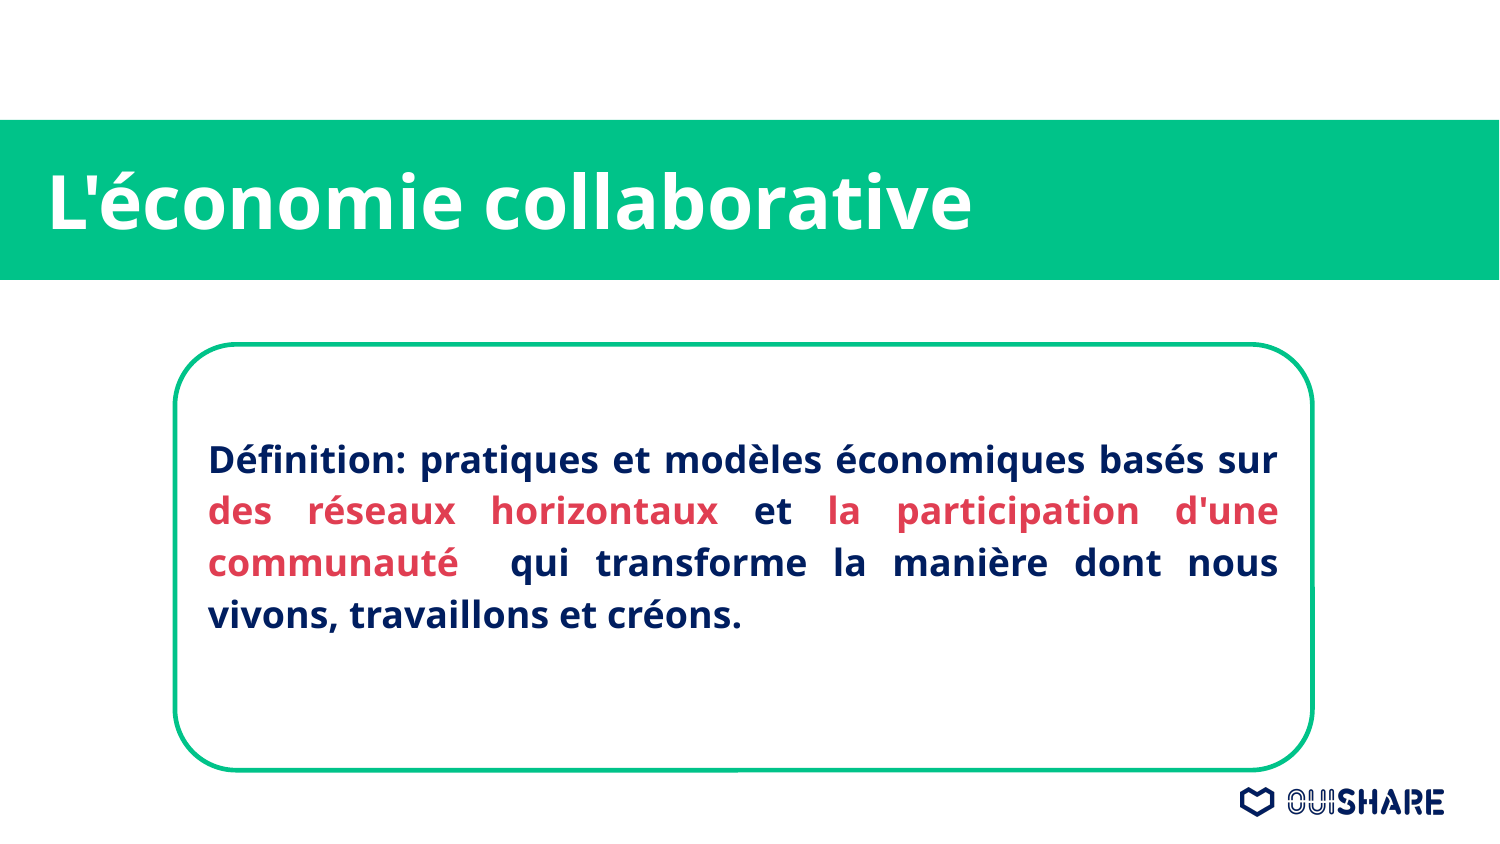

L'économie collaborative
think tank
do tank
education
= practices and business models based on horizontal networks and participation of a community, transforming how we live, work and create.
Définition: pratiques et modèles économiques basés sur des réseaux horizontaux et la participation d'une communauté qui transforme la manière dont nous vivons, travaillons et créons.